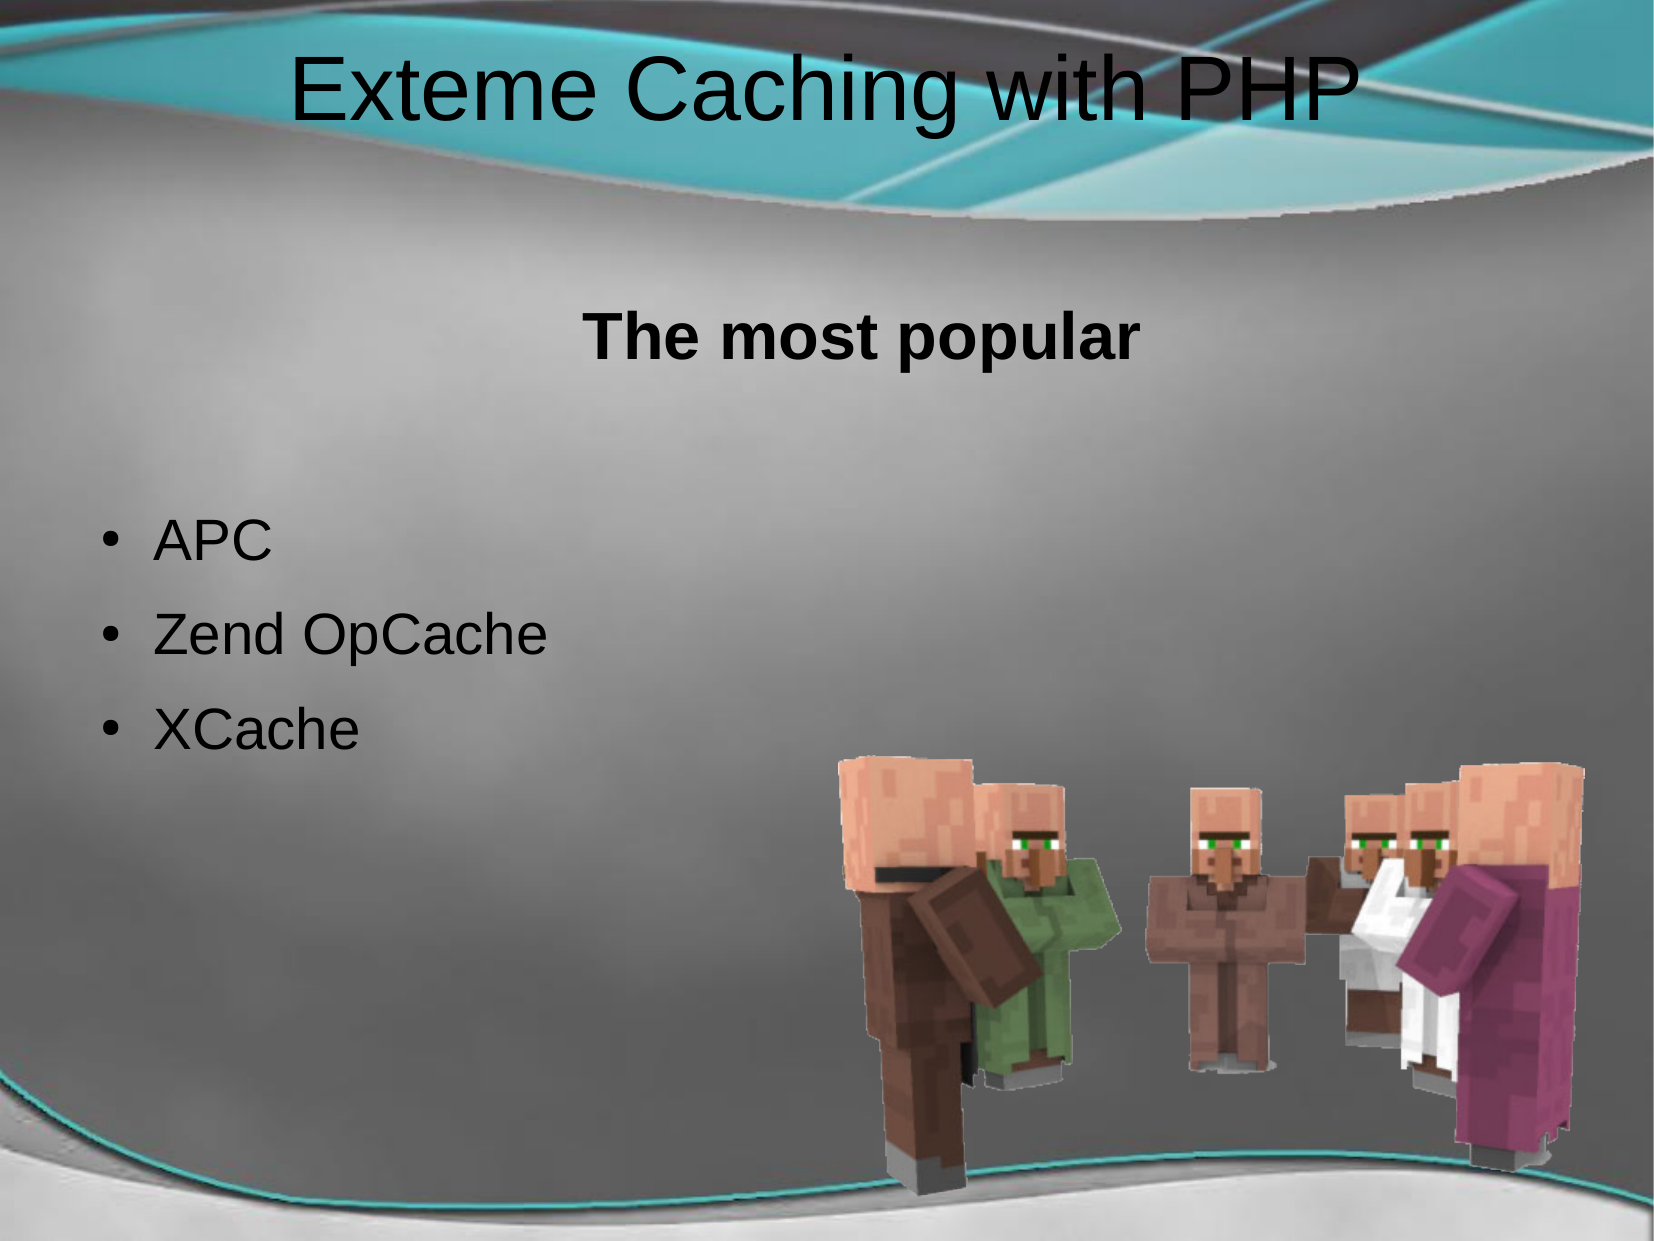

Exteme Caching with PHP
# The most popular
APC
Zend OpCache
XCache